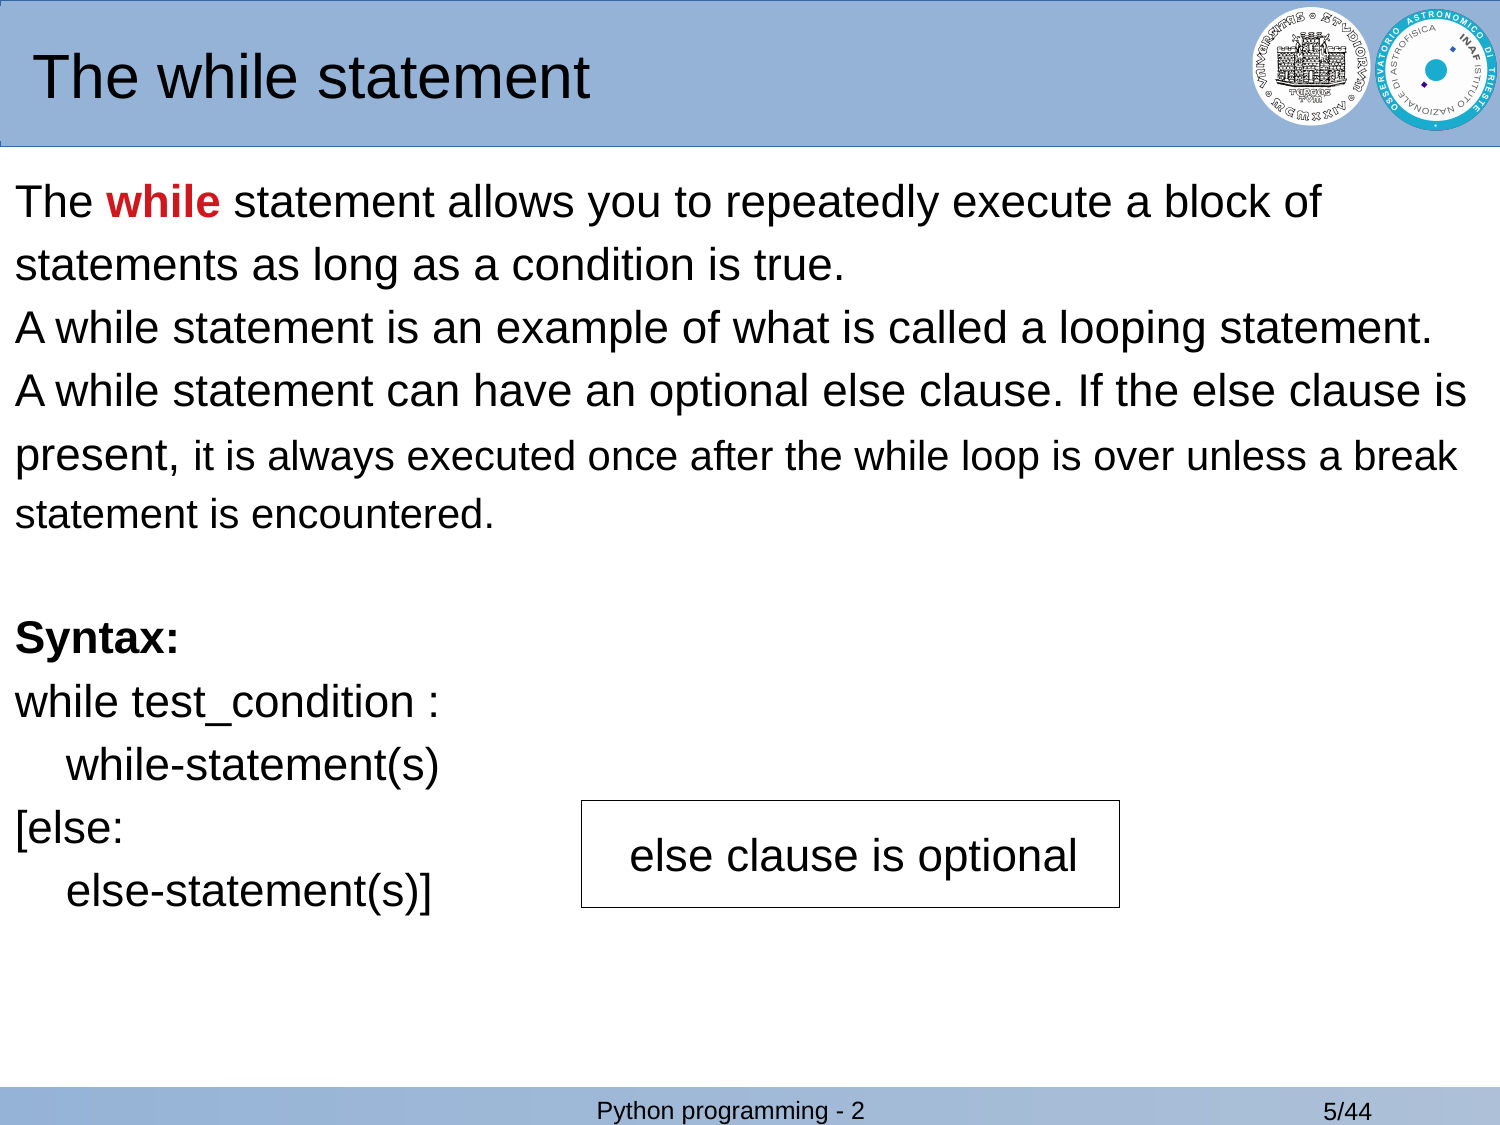

The while statement
# The while statement allows you to repeatedly execute a block of statements as long as a condition is true.
A while statement is an example of what is called a looping statement.
A while statement can have an optional else clause. If the else clause is present, it is always executed once after the while loop is over unless a break statement is encountered.
Syntax:
while test_condition :
 while-statement(s)
[else:
 else-statement(s)]
else clause is optional